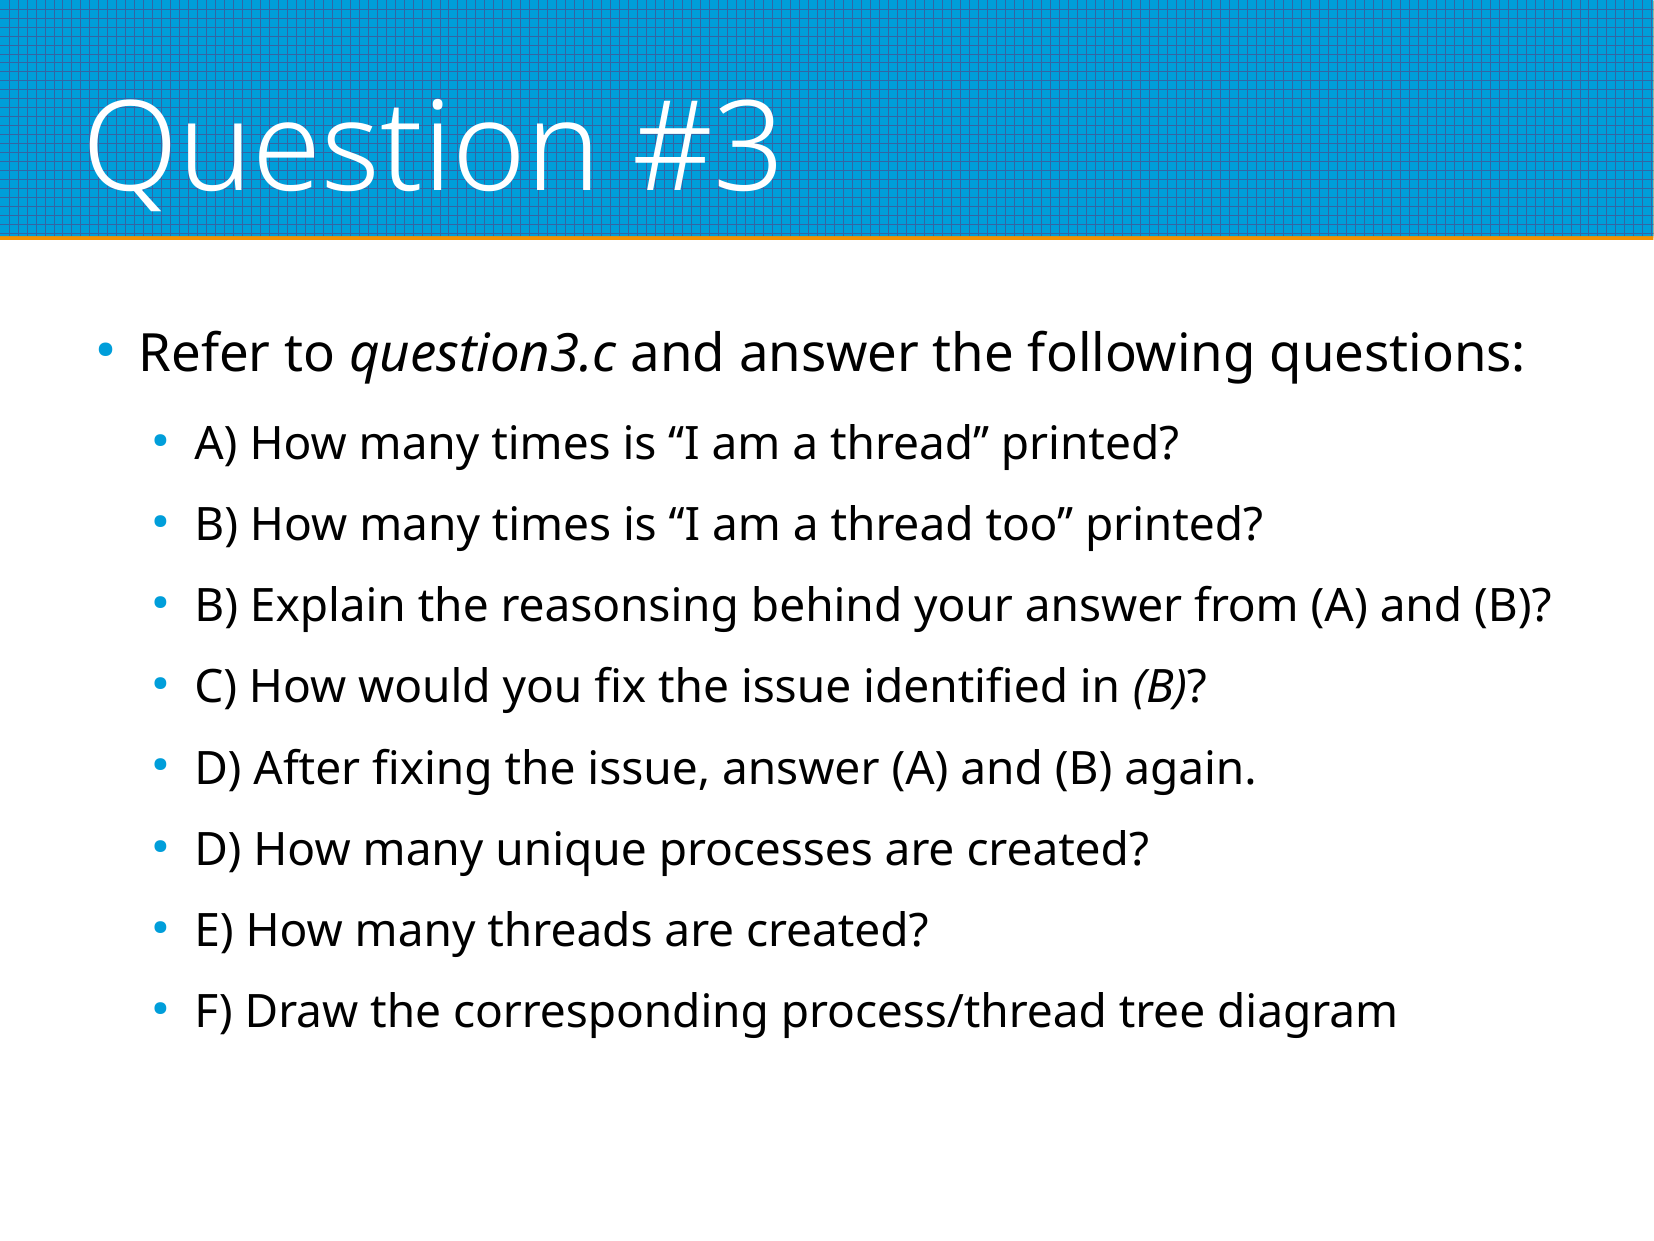

# Question #3
Refer to question3.c and answer the following questions:
A) How many times is ‘‘I am a thread’’ printed?
B) How many times is ‘‘I am a thread too’’ printed?
B) Explain the reasonsing behind your answer from (A) and (B)?
C) How would you fix the issue identified in (B)?
D) After fixing the issue, answer (A) and (B) again.
D) How many unique processes are created?
E) How many threads are created?
F) Draw the corresponding process/thread tree diagram